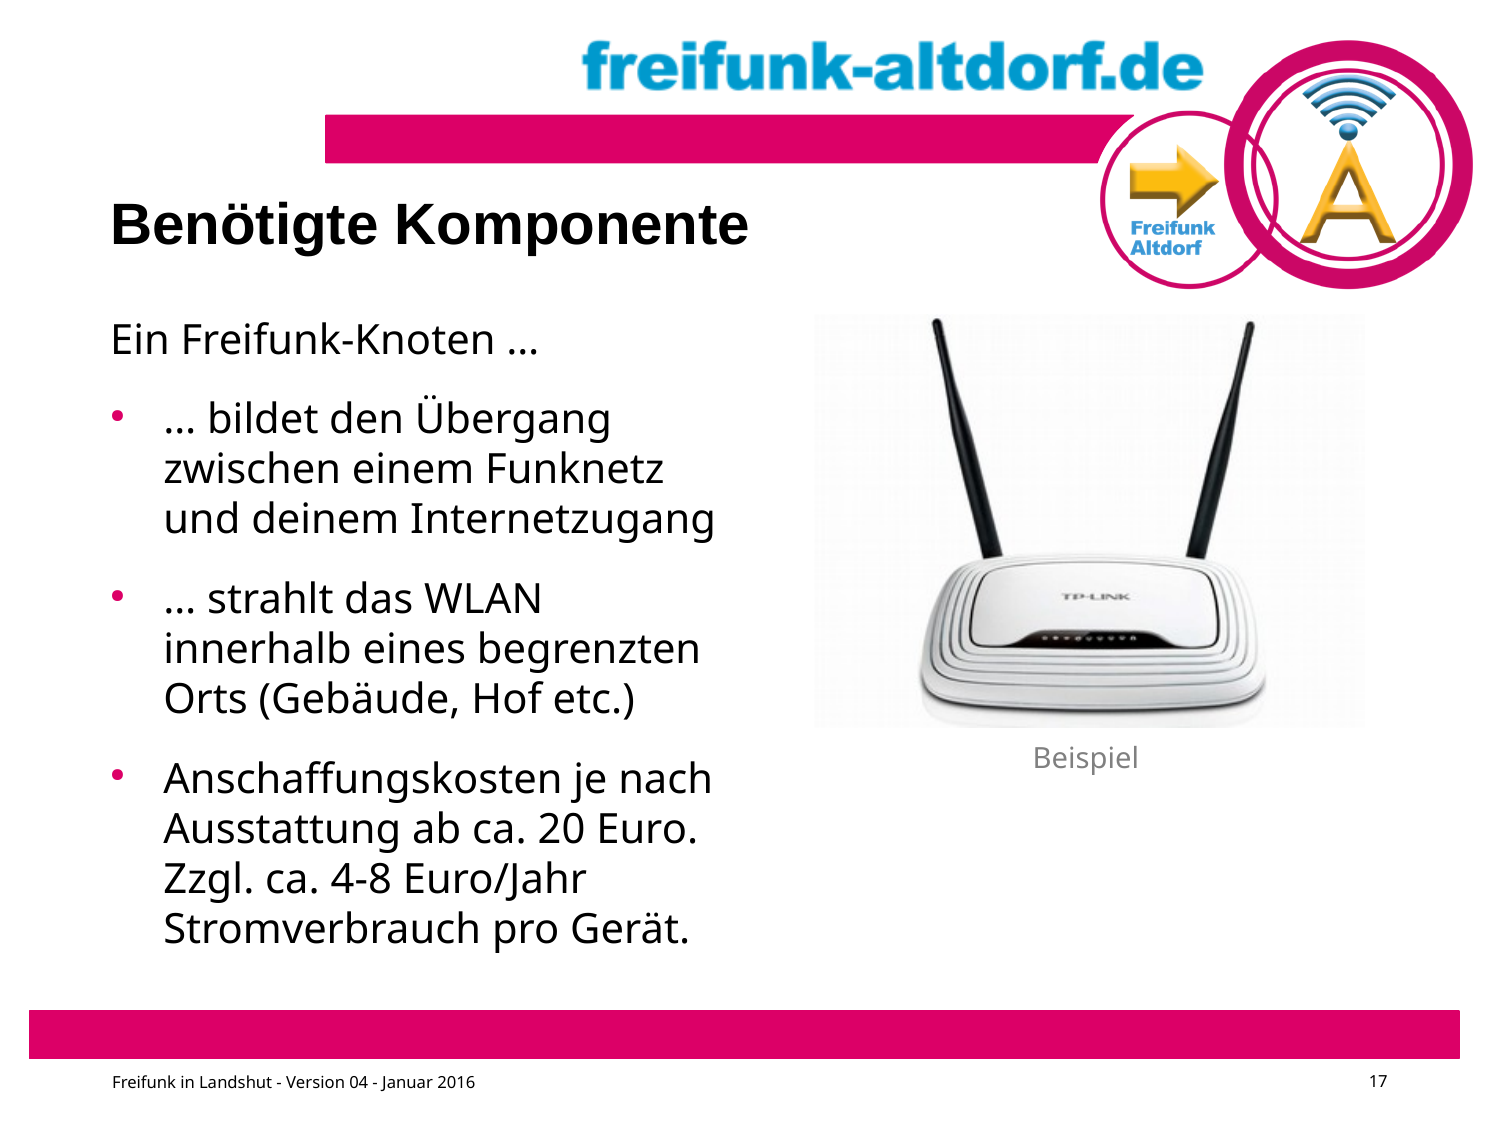

Benötigte Komponente
# Ein Freifunk-Knoten …
… bildet den Übergang zwischen einem Funknetz und deinem Internetzugang
… strahlt das WLAN innerhalb eines begrenzten Orts (Gebäude, Hof etc.)
Anschaffungskosten je nach Ausstattung ab ca. 20 Euro. Zzgl. ca. 4-8 Euro/Jahr Stromverbrauch pro Gerät.
Beispiel
Freifunk in Landshut - Version 04 - Januar 2016